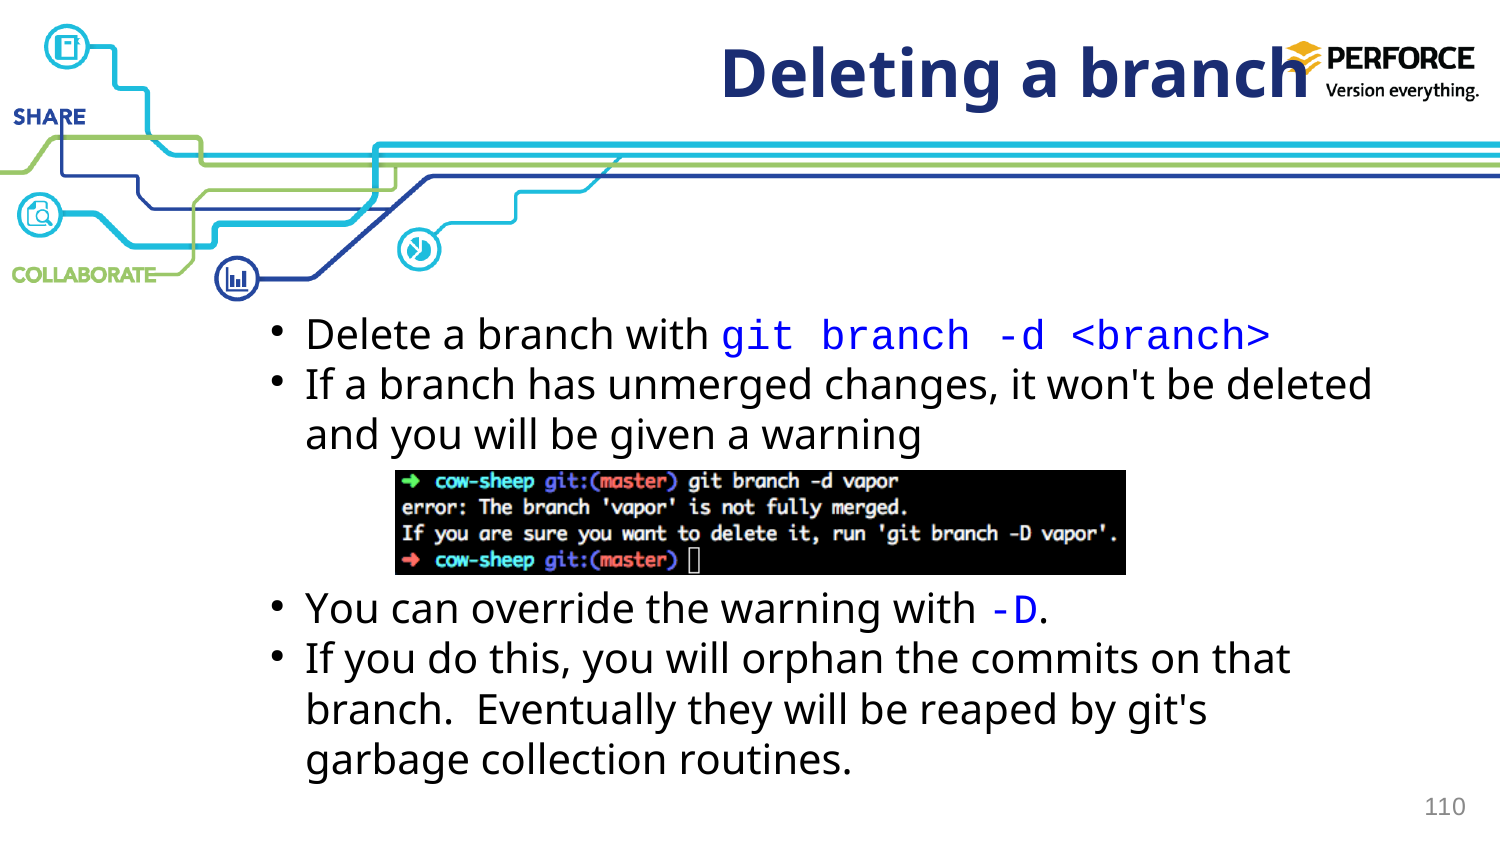

# Deleting a branch
Delete a branch with git branch -d <branch>
If a branch has unmerged changes, it won't be deleted and you will be given a warning
You can override the warning with -D.
If you do this, you will orphan the commits on that branch. Eventually they will be reaped by git's garbage collection routines.